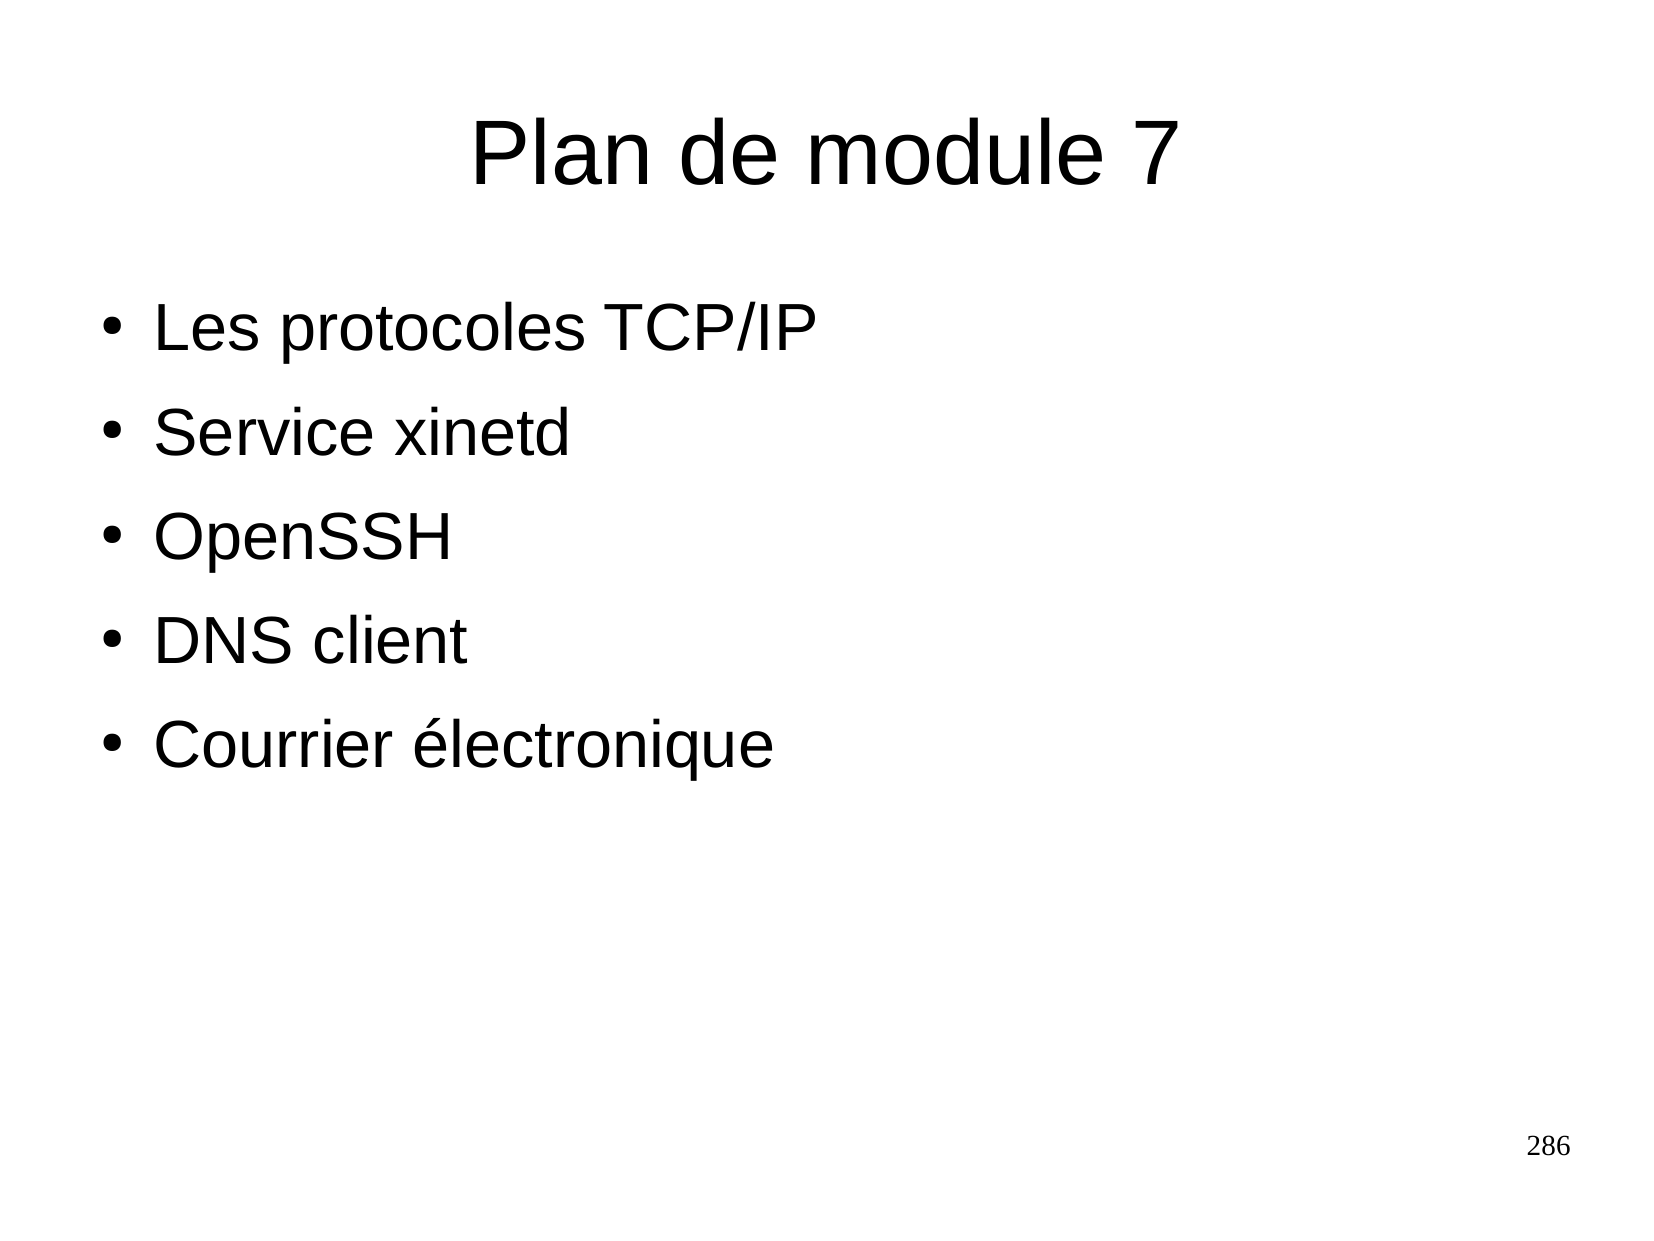

# Plan de module 7
Les protocoles TCP/IP
Service xinetd
OpenSSH
DNS client
Courrier électronique
286